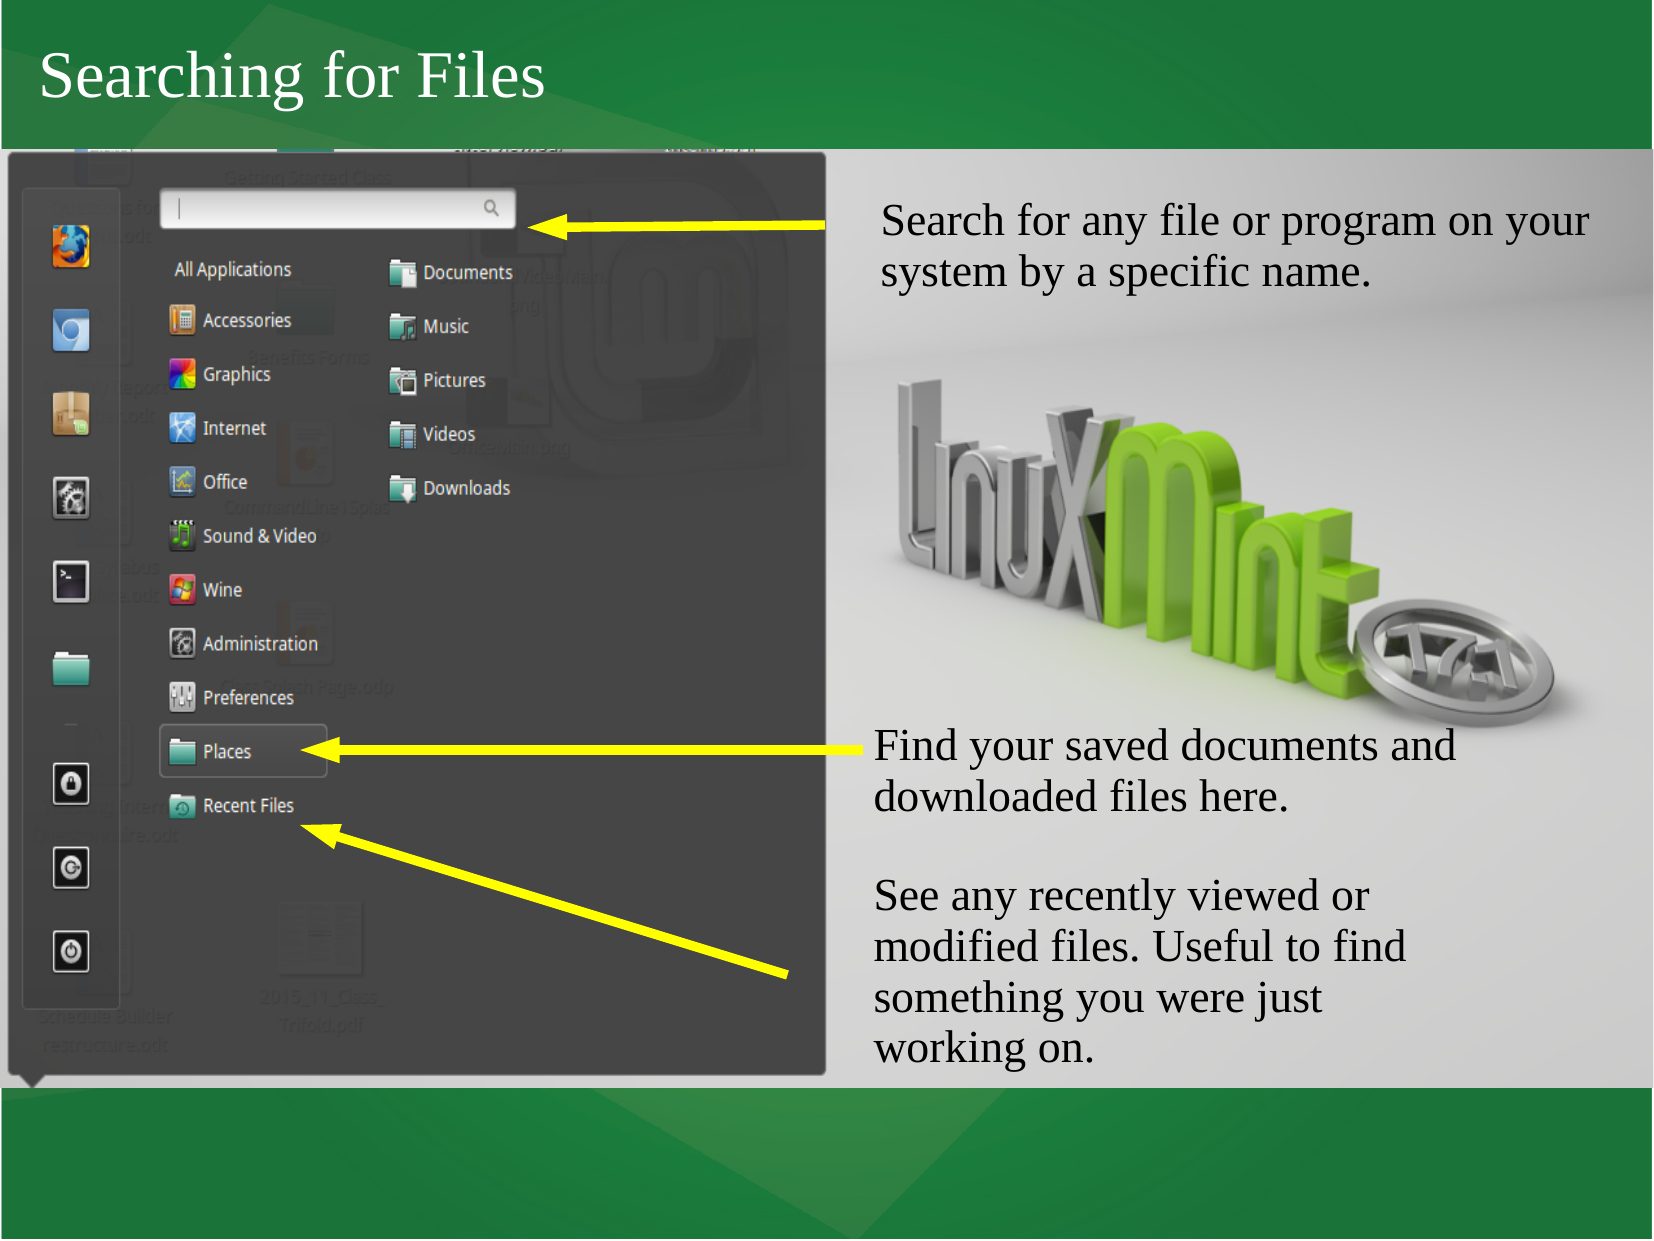

Searching for Files
Search for any file or program on your system by a specific name.
Find your saved documents and downloaded files here.
See any recently viewed or modified files. Useful to find something you were just working on.